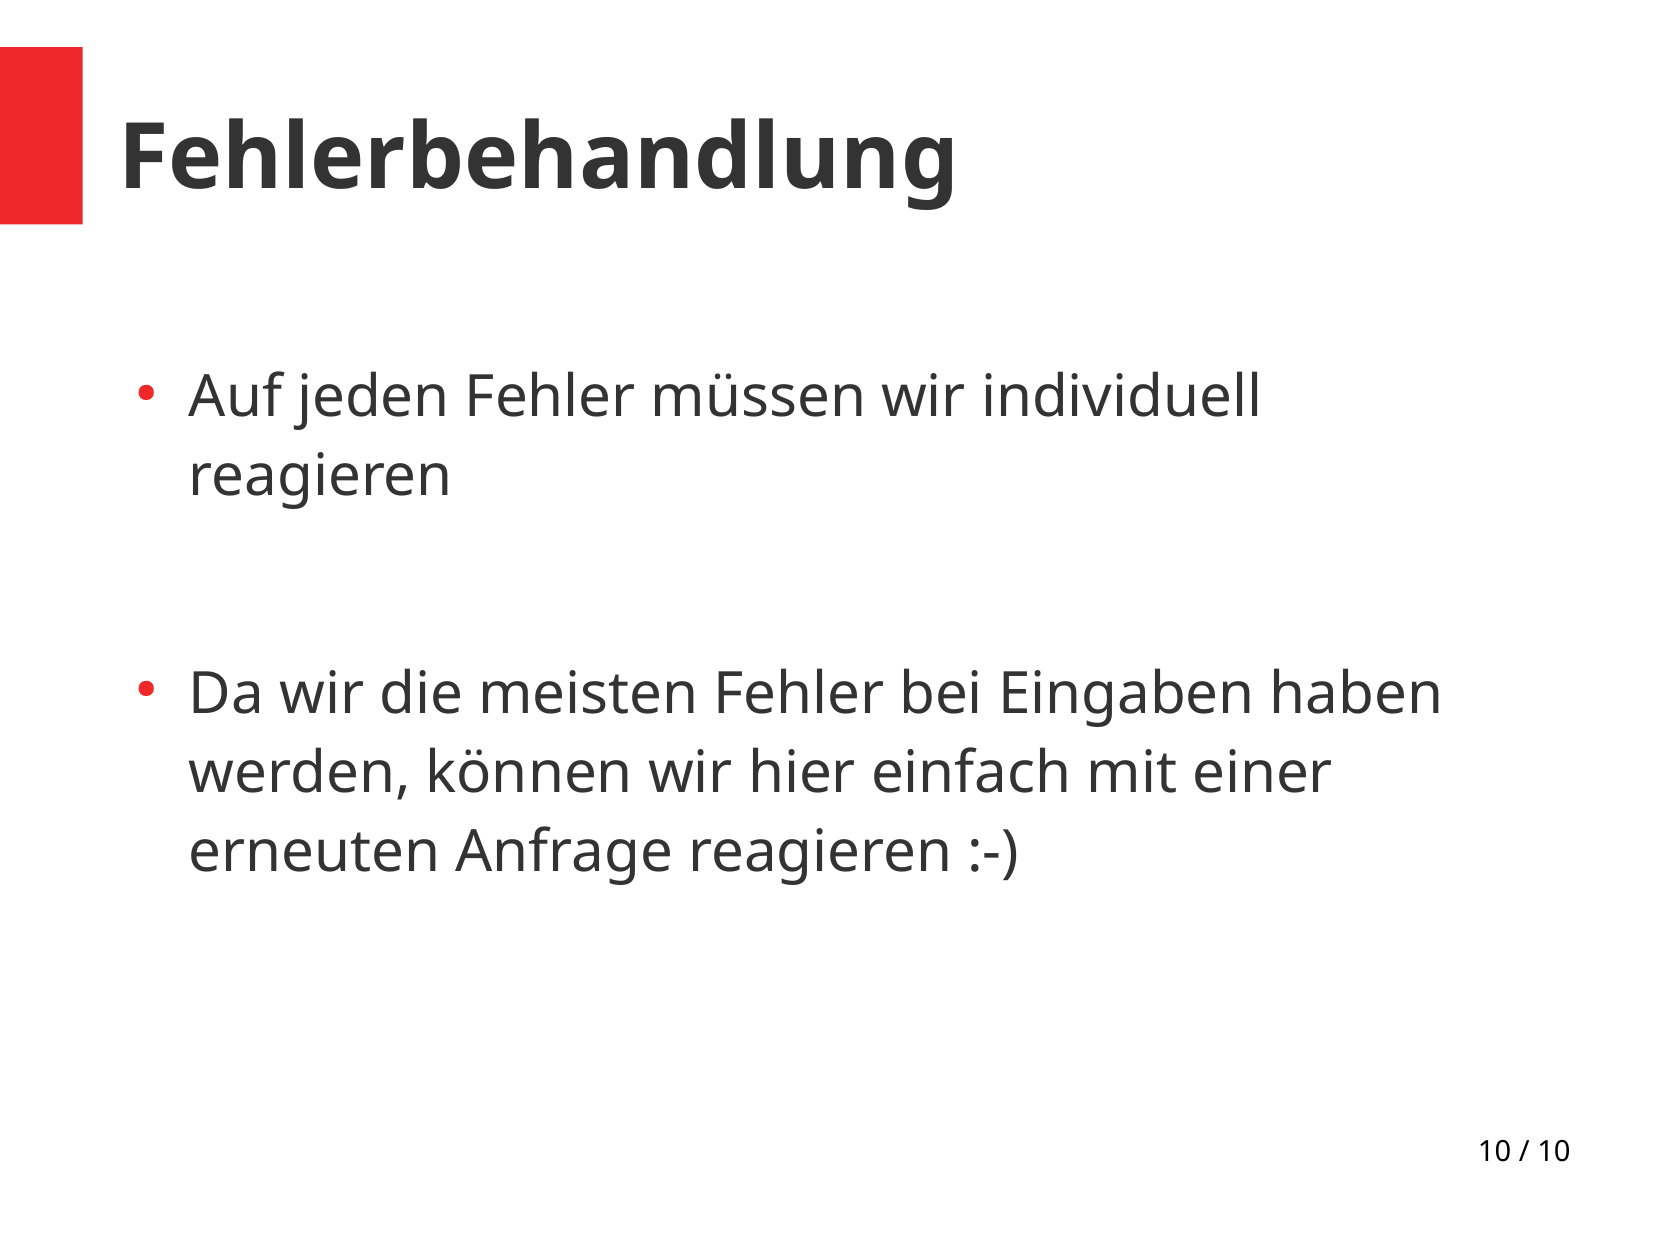

# Fehlerbehandlung
Auf jeden Fehler müssen wir individuell reagieren
Da wir die meisten Fehler bei Eingaben haben werden, können wir hier einfach mit einer erneuten Anfrage reagieren :-)
10